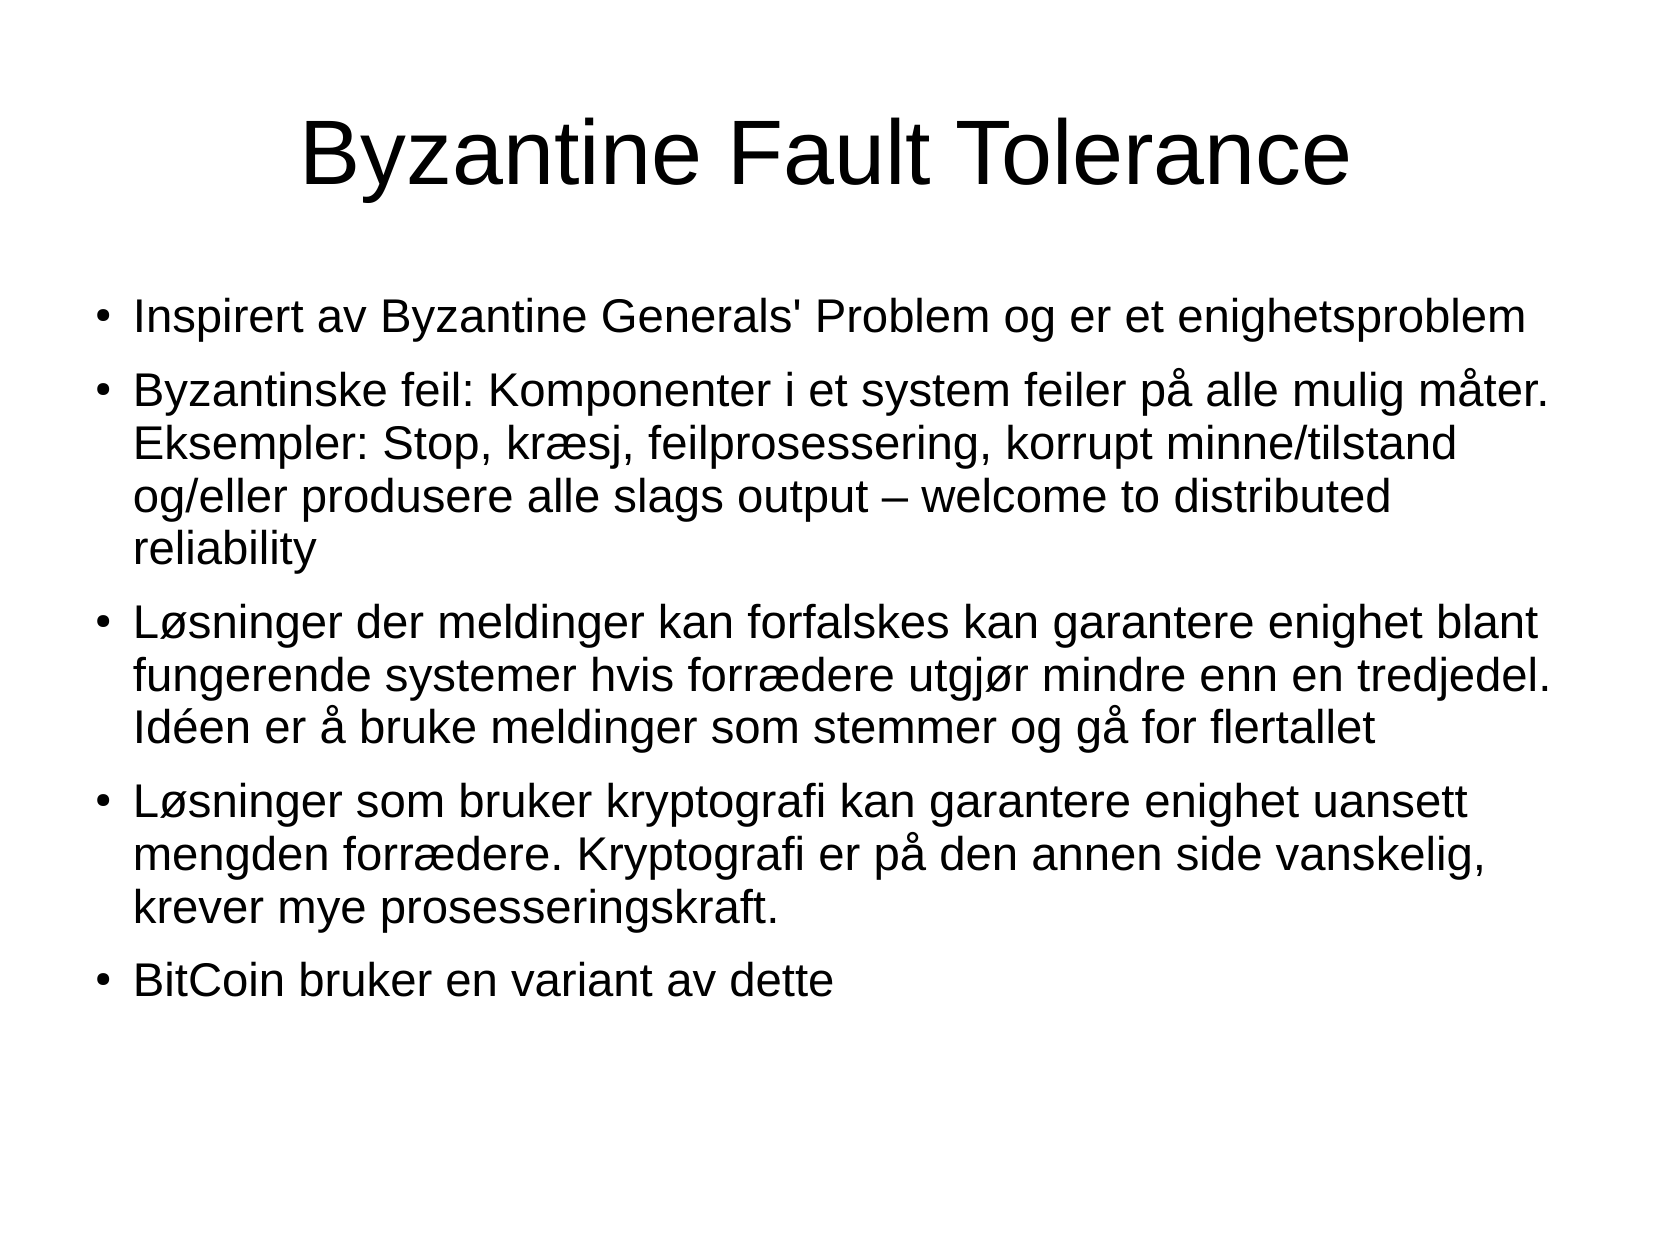

# Byzantine Fault Tolerance
Inspirert av Byzantine Generals' Problem og er et enighetsproblem
Byzantinske feil: Komponenter i et system feiler på alle mulig måter. Eksempler: Stop, kræsj, feilprosessering, korrupt minne/tilstand og/eller produsere alle slags output – welcome to distributed reliability
Løsninger der meldinger kan forfalskes kan garantere enighet blant fungerende systemer hvis forrædere utgjør mindre enn en tredjedel. Idéen er å bruke meldinger som stemmer og gå for flertallet
Løsninger som bruker kryptografi kan garantere enighet uansett mengden forrædere. Kryptografi er på den annen side vanskelig, krever mye prosesseringskraft.
BitCoin bruker en variant av dette